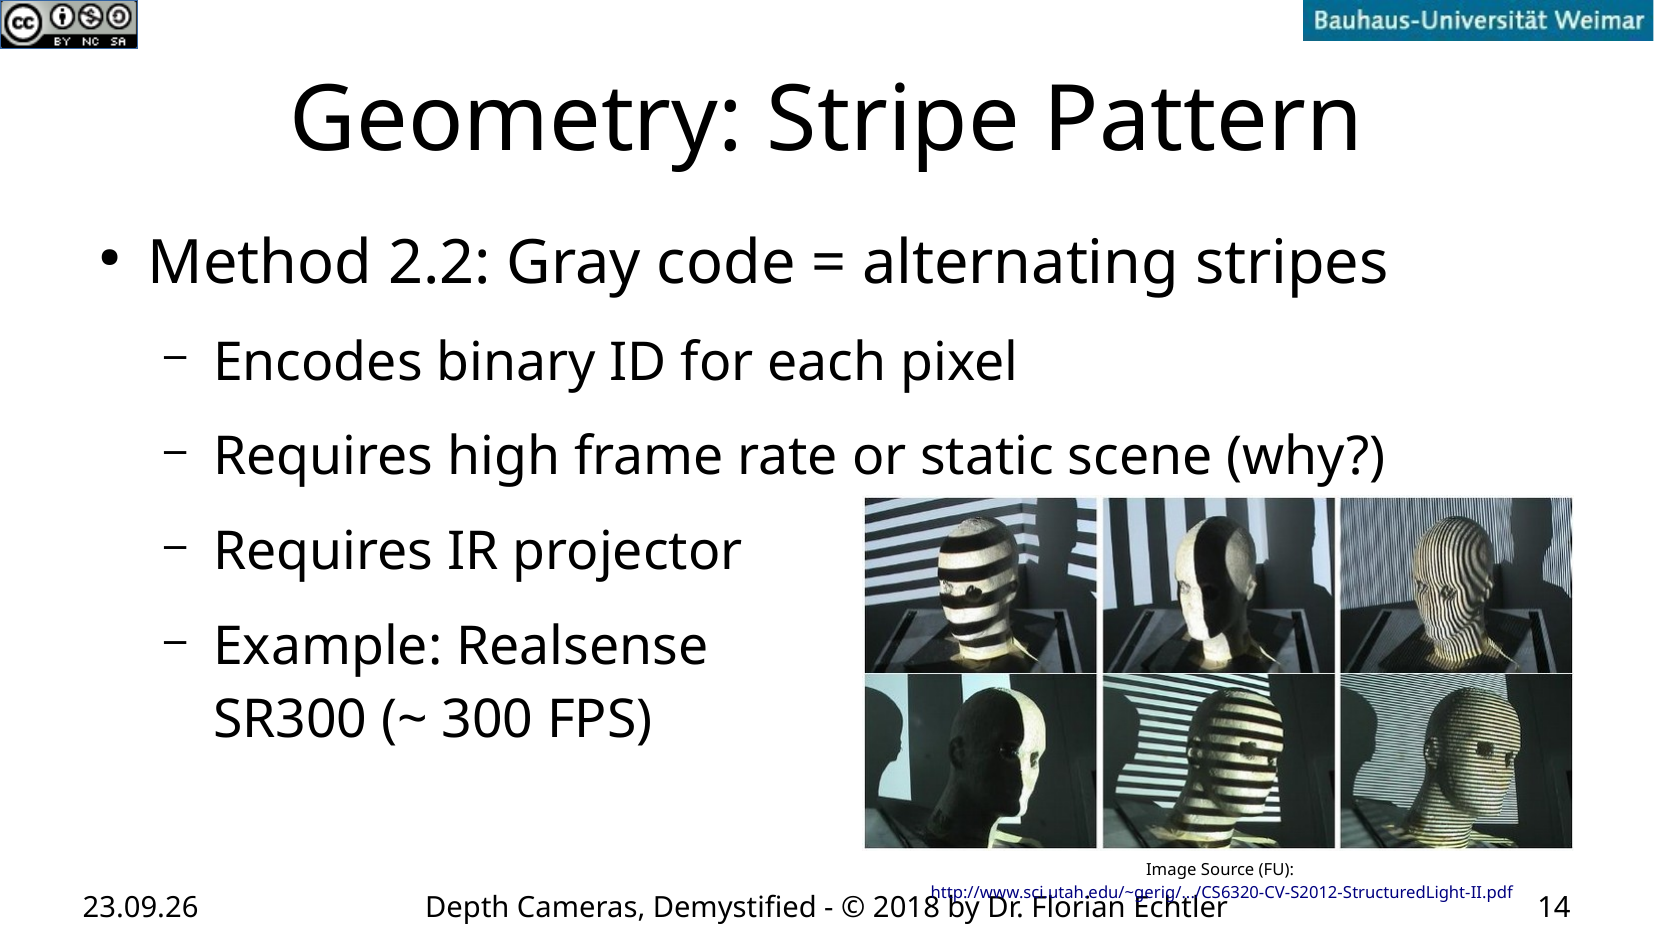

# Geometry: Stripe Pattern
Method 2.2: Gray code = alternating stripes
Encodes binary ID for each pixel
Requires high frame rate or static scene (why?)
Requires IR projector
Example: Realsense SR300 (~ 300 FPS)
Image Source (FU): http://www.sci.utah.edu/~gerig/.../CS6320-CV-S2012-StructuredLight-II.pdf
Depth Cameras, Demystified - © 2018 by Dr. Florian Echtler
14